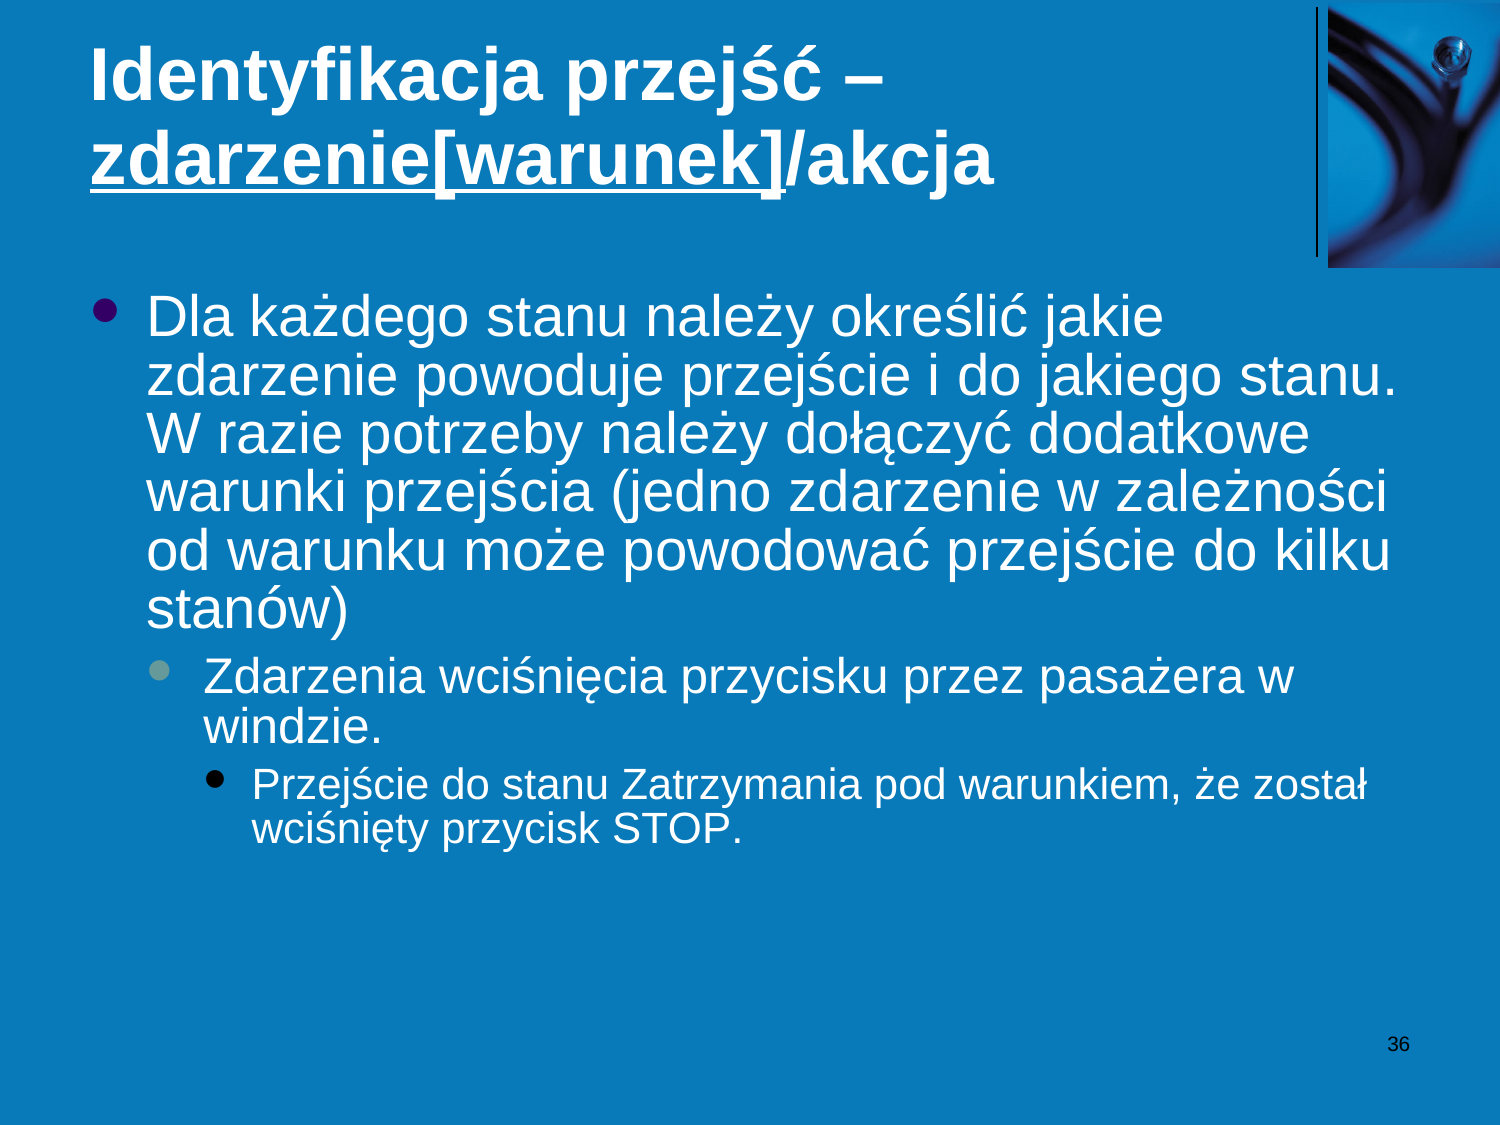

# Identyfikacja przejść – zdarzenie[warunek]/akcja
Dla każdego stanu należy określić jakie zdarzenie powoduje przejście i do jakiego stanu. W razie potrzeby należy dołączyć dodatkowe warunki przejścia (jedno zdarzenie w zależności od warunku może powodować przejście do kilku stanów)
Zdarzenia wciśnięcia przycisku przez pasażera w windzie.
Przejście do stanu Zatrzymania pod warunkiem, że został wciśnięty przycisk STOP.
36